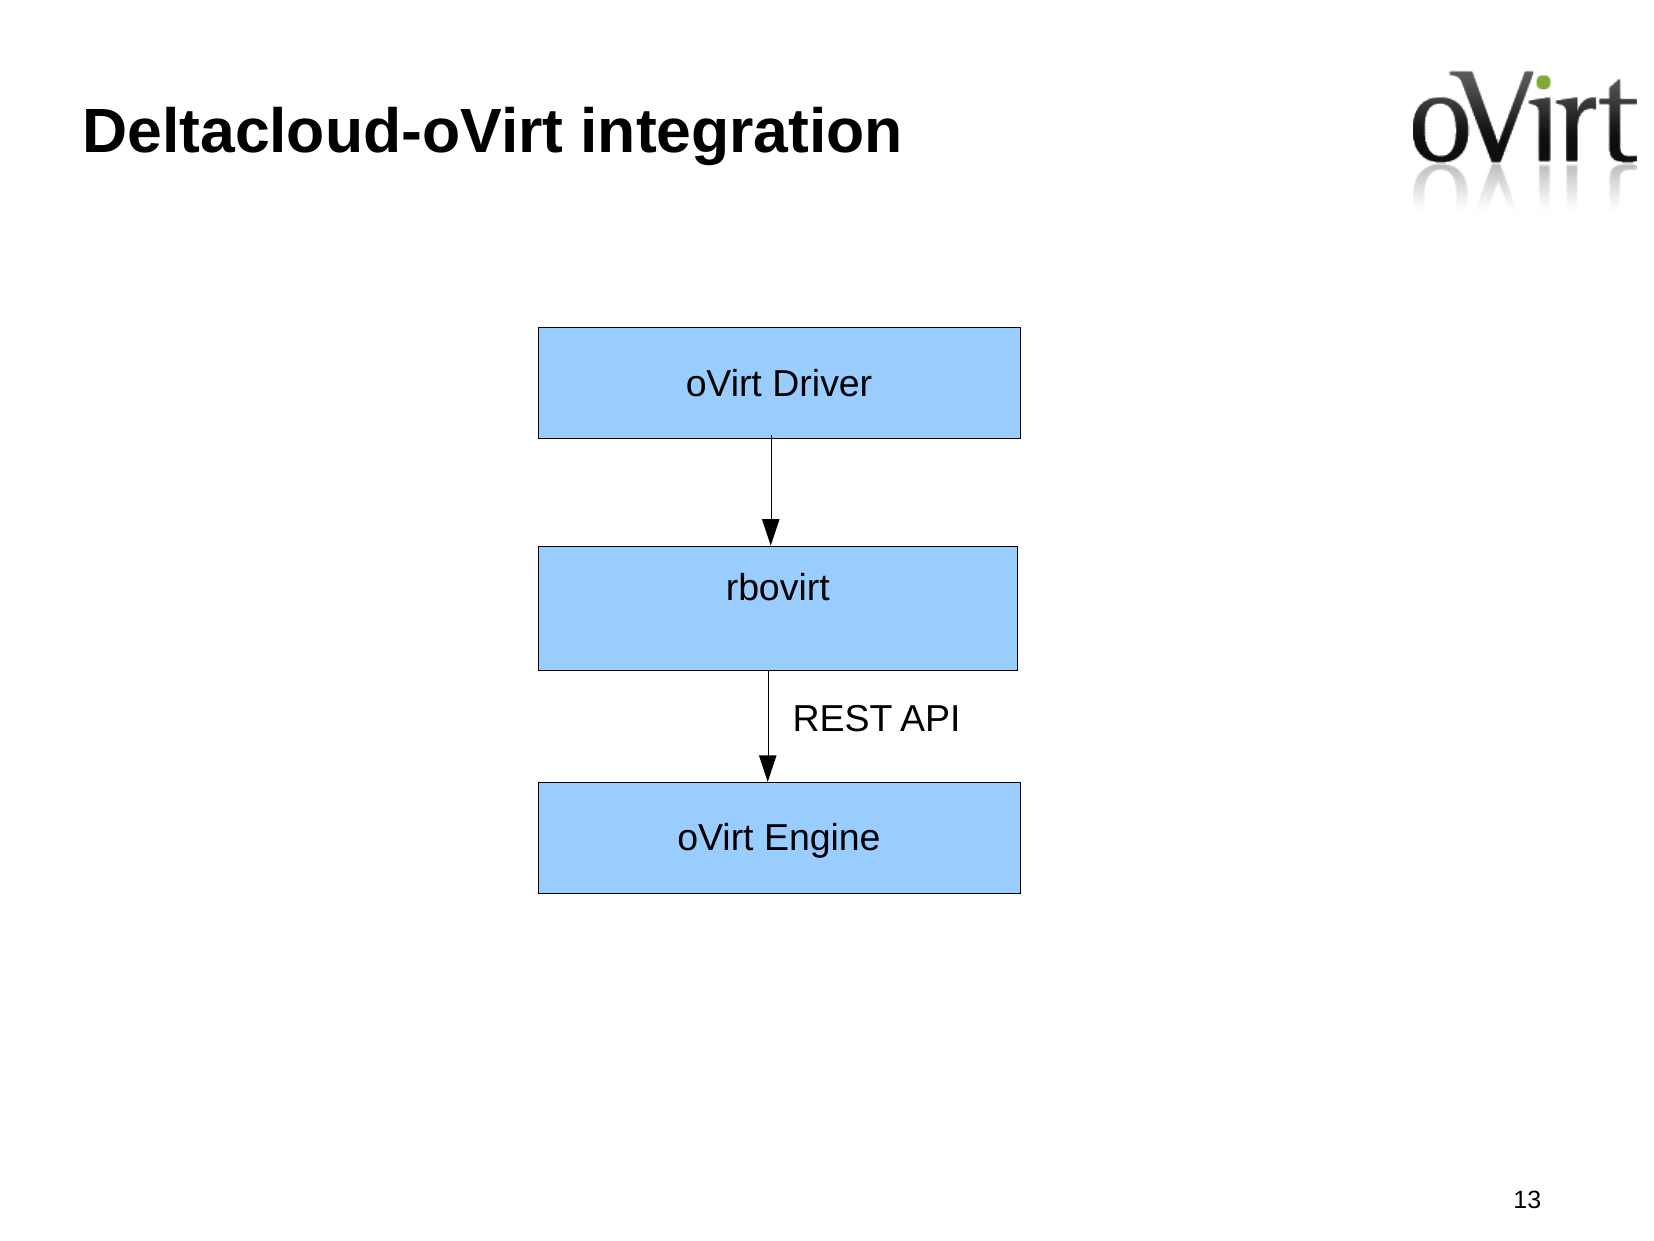

# Deltacloud-oVirt integration
oVirt Driver
rbovirt
REST API
oVirt Engine